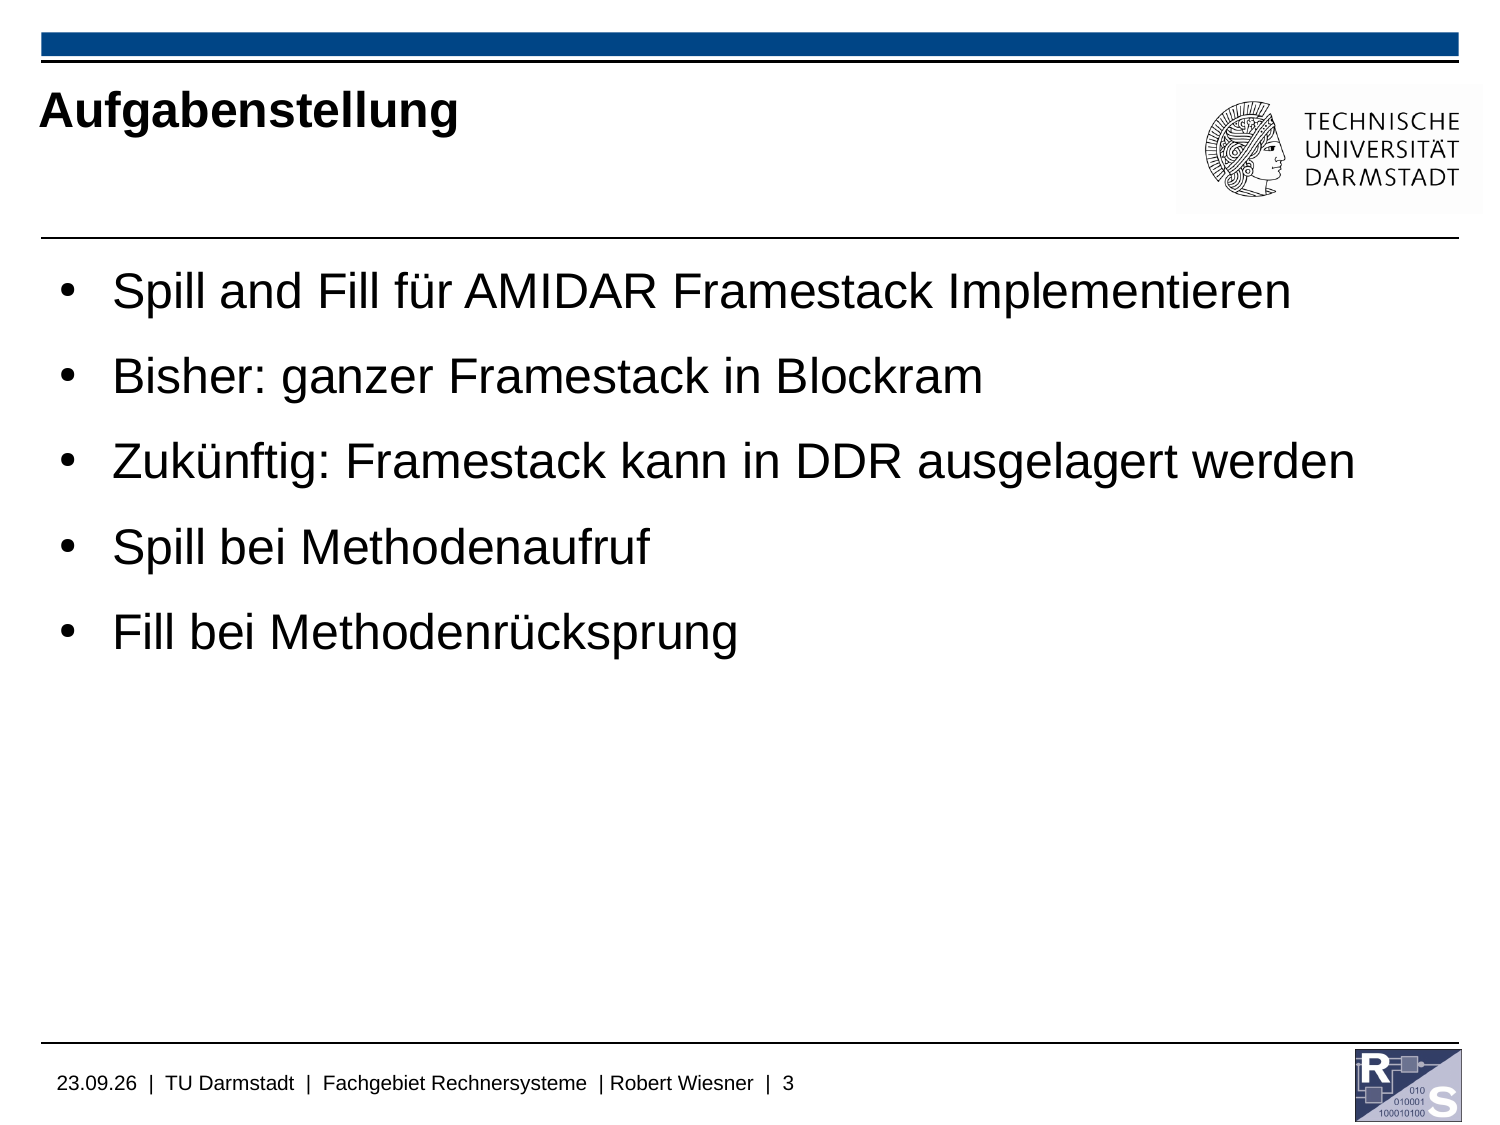

# Aufgabenstellung
Spill and Fill für AMIDAR Framestack Implementieren
Bisher: ganzer Framestack in Blockram
Zukünftig: Framestack kann in DDR ausgelagert werden
Spill bei Methodenaufruf
Fill bei Methodenrücksprung